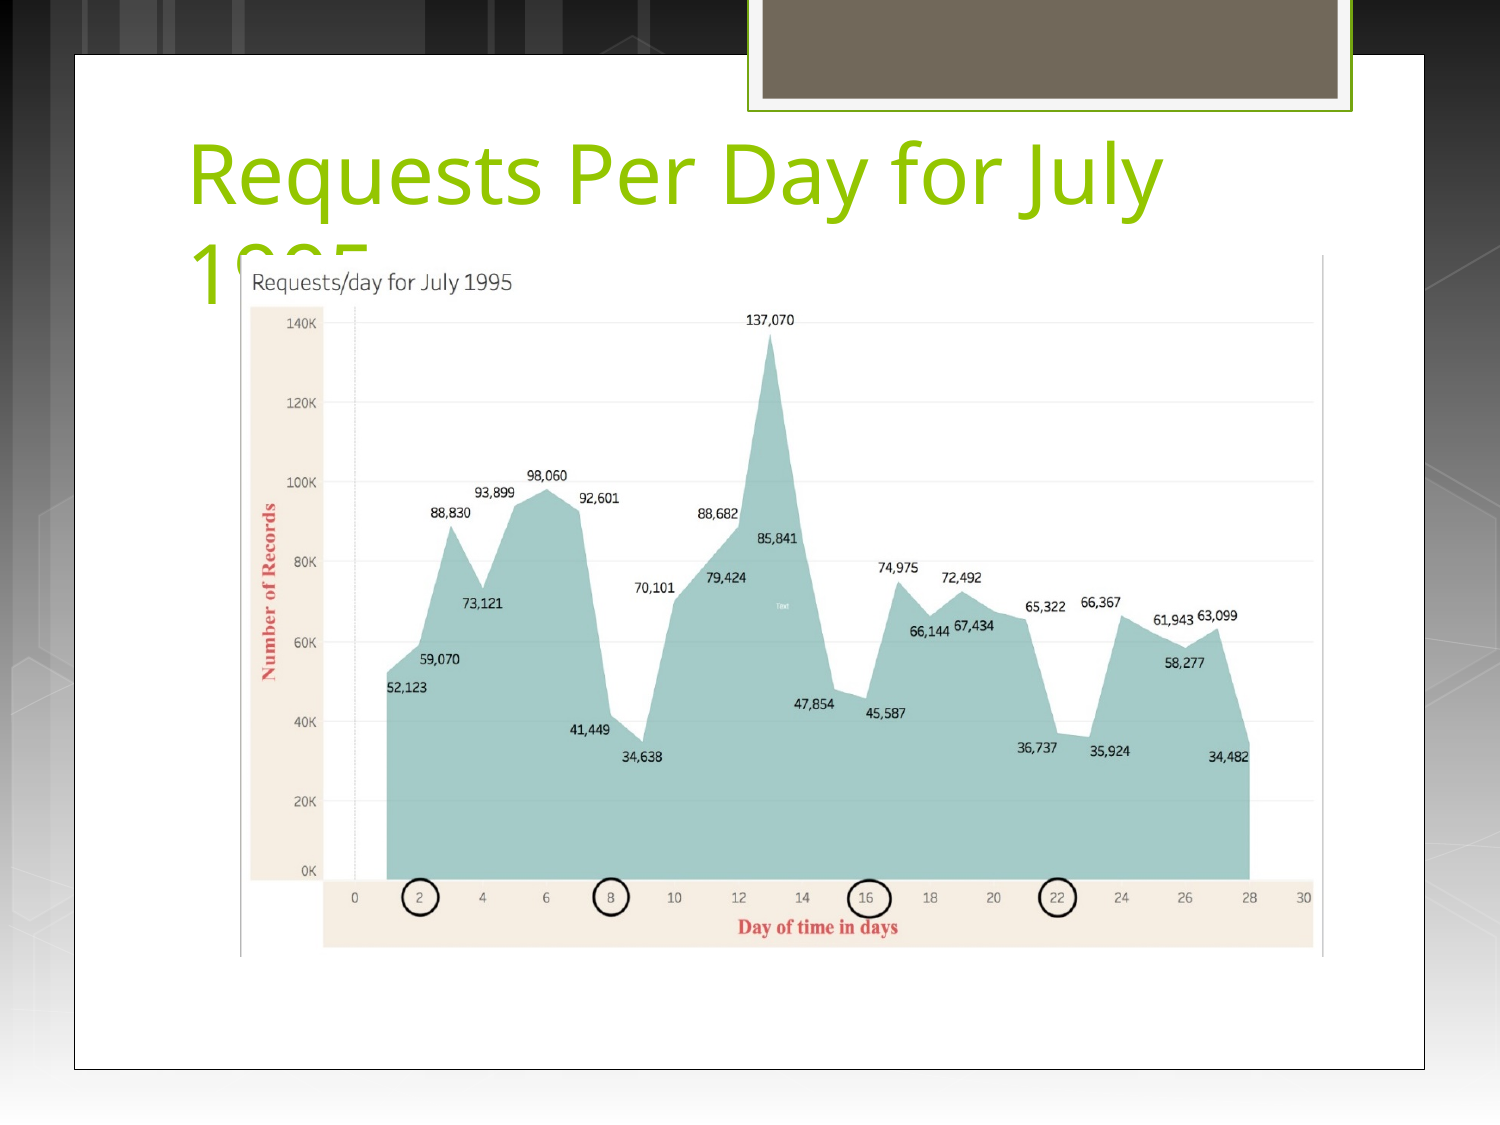

# Requests Per Day for July 1995